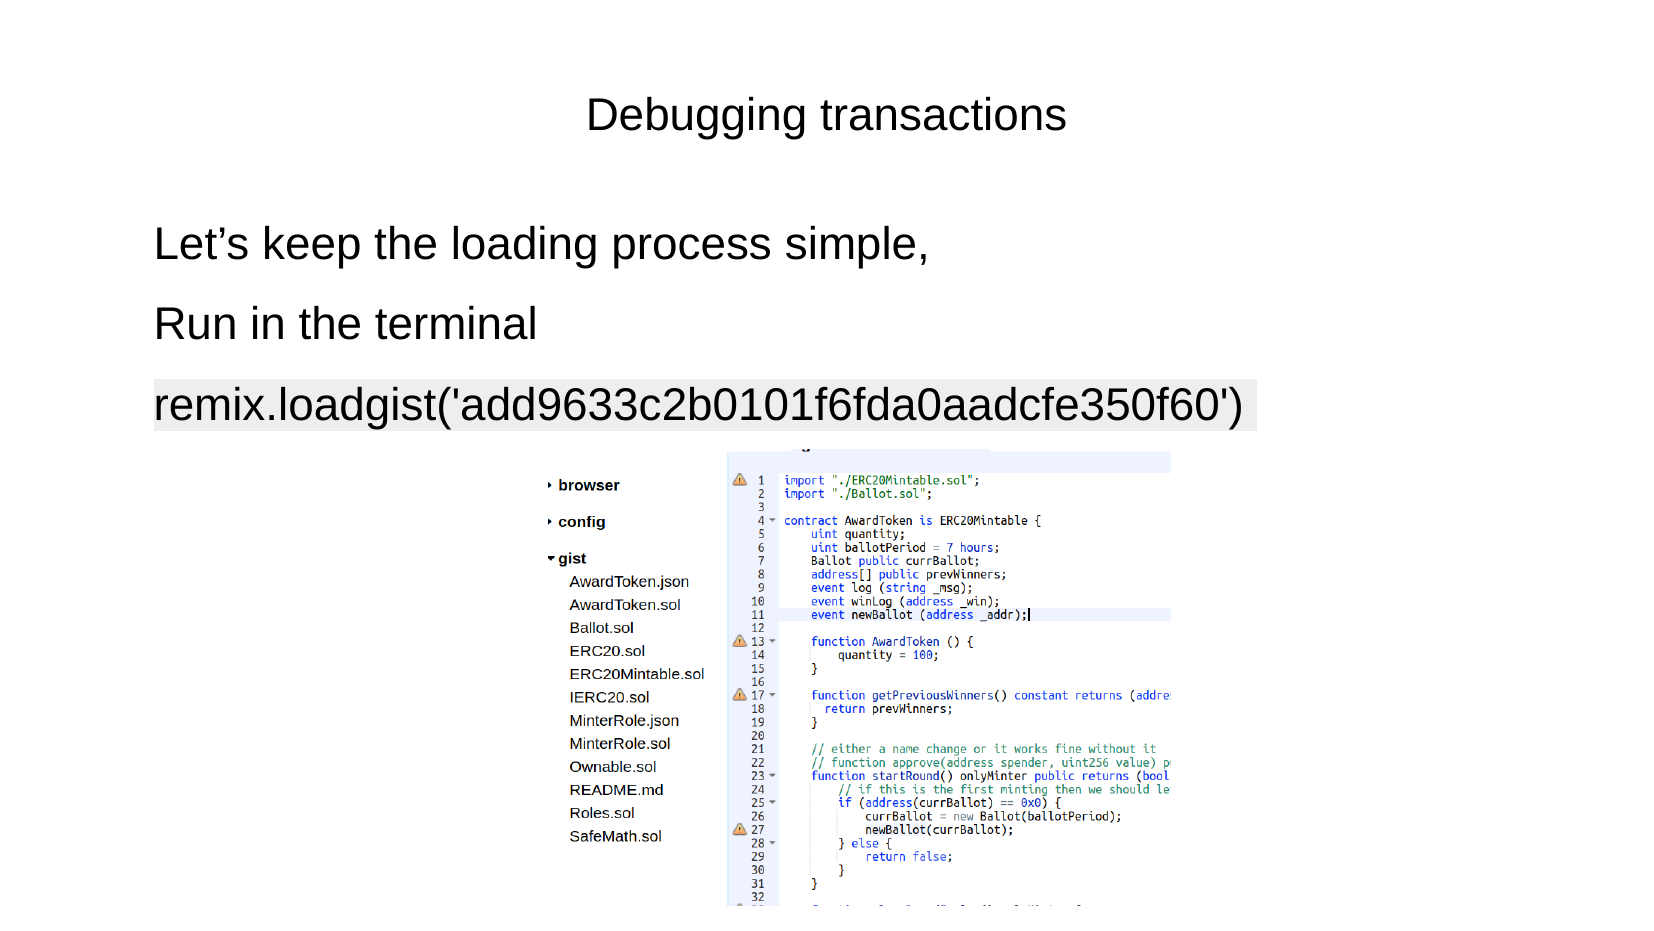

# Debugging transactions
Let’s keep the loading process simple,
Run in the terminal
remix.loadgist('add9633c2b0101f6fda0aadcfe350f60')